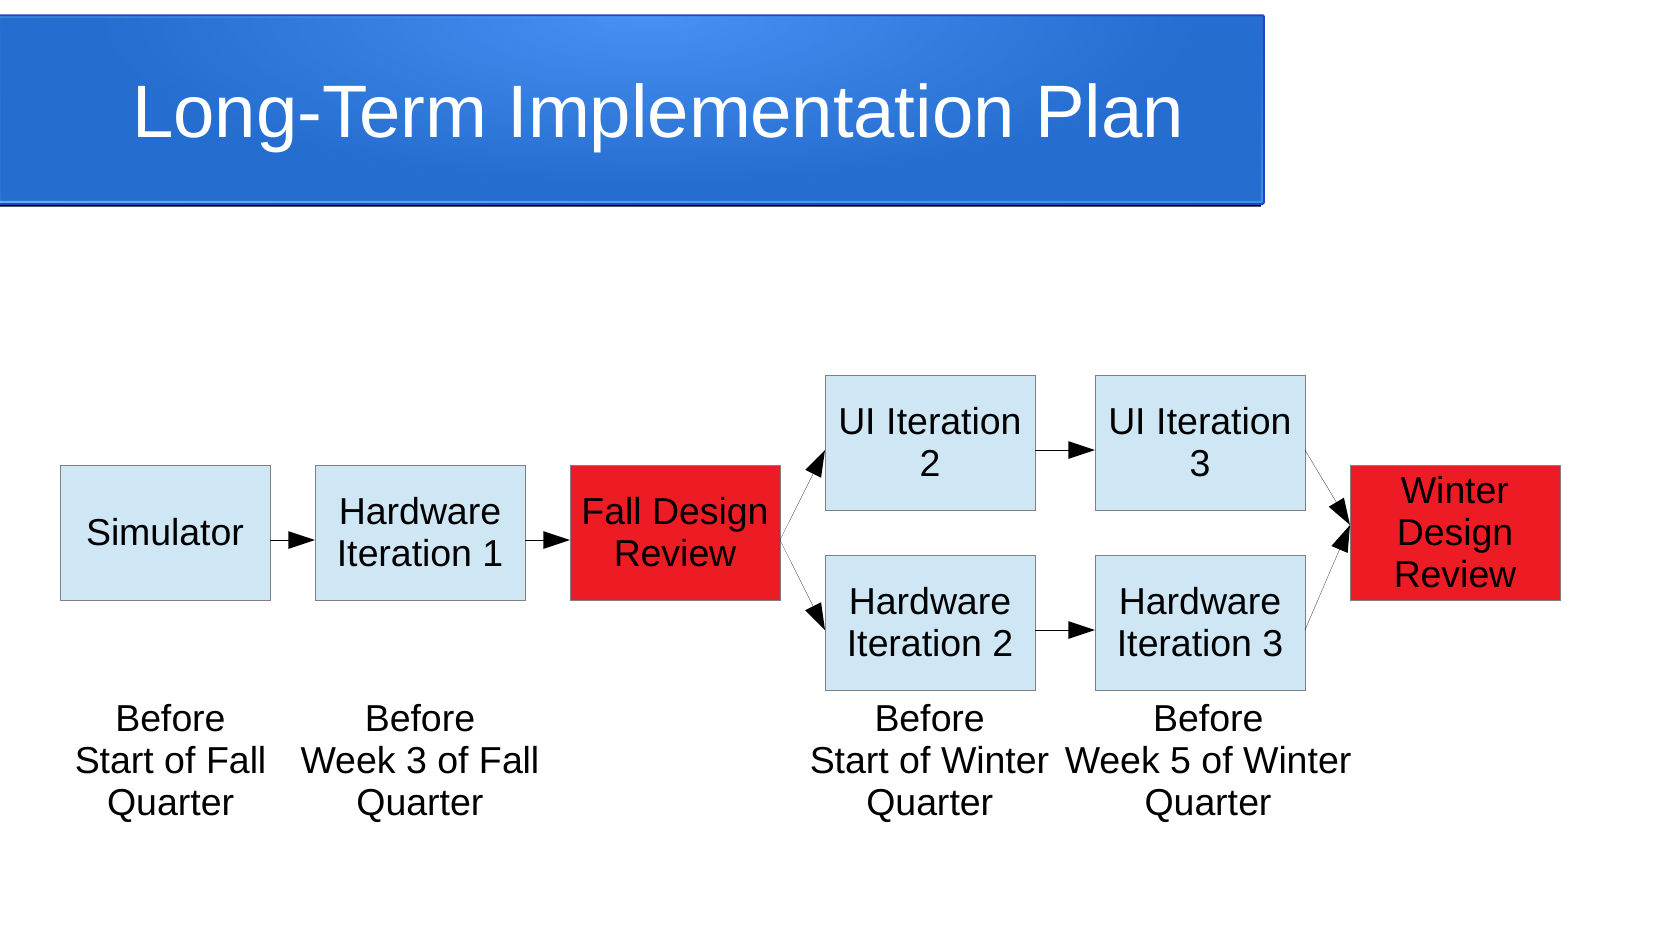

# Long-Term Implementation Plan
UI Iteration
2
UI Iteration
3
Simulator
Hardware
Iteration 1
Fall Design
Review
Winter
Design
Review
Hardware
Iteration 2
Hardware
Iteration 3
Before
Start of Fall
Quarter
Before
Week 3 of Fall
Quarter
Before
Start of Winter
Quarter
Before
Week 5 of Winter
Quarter